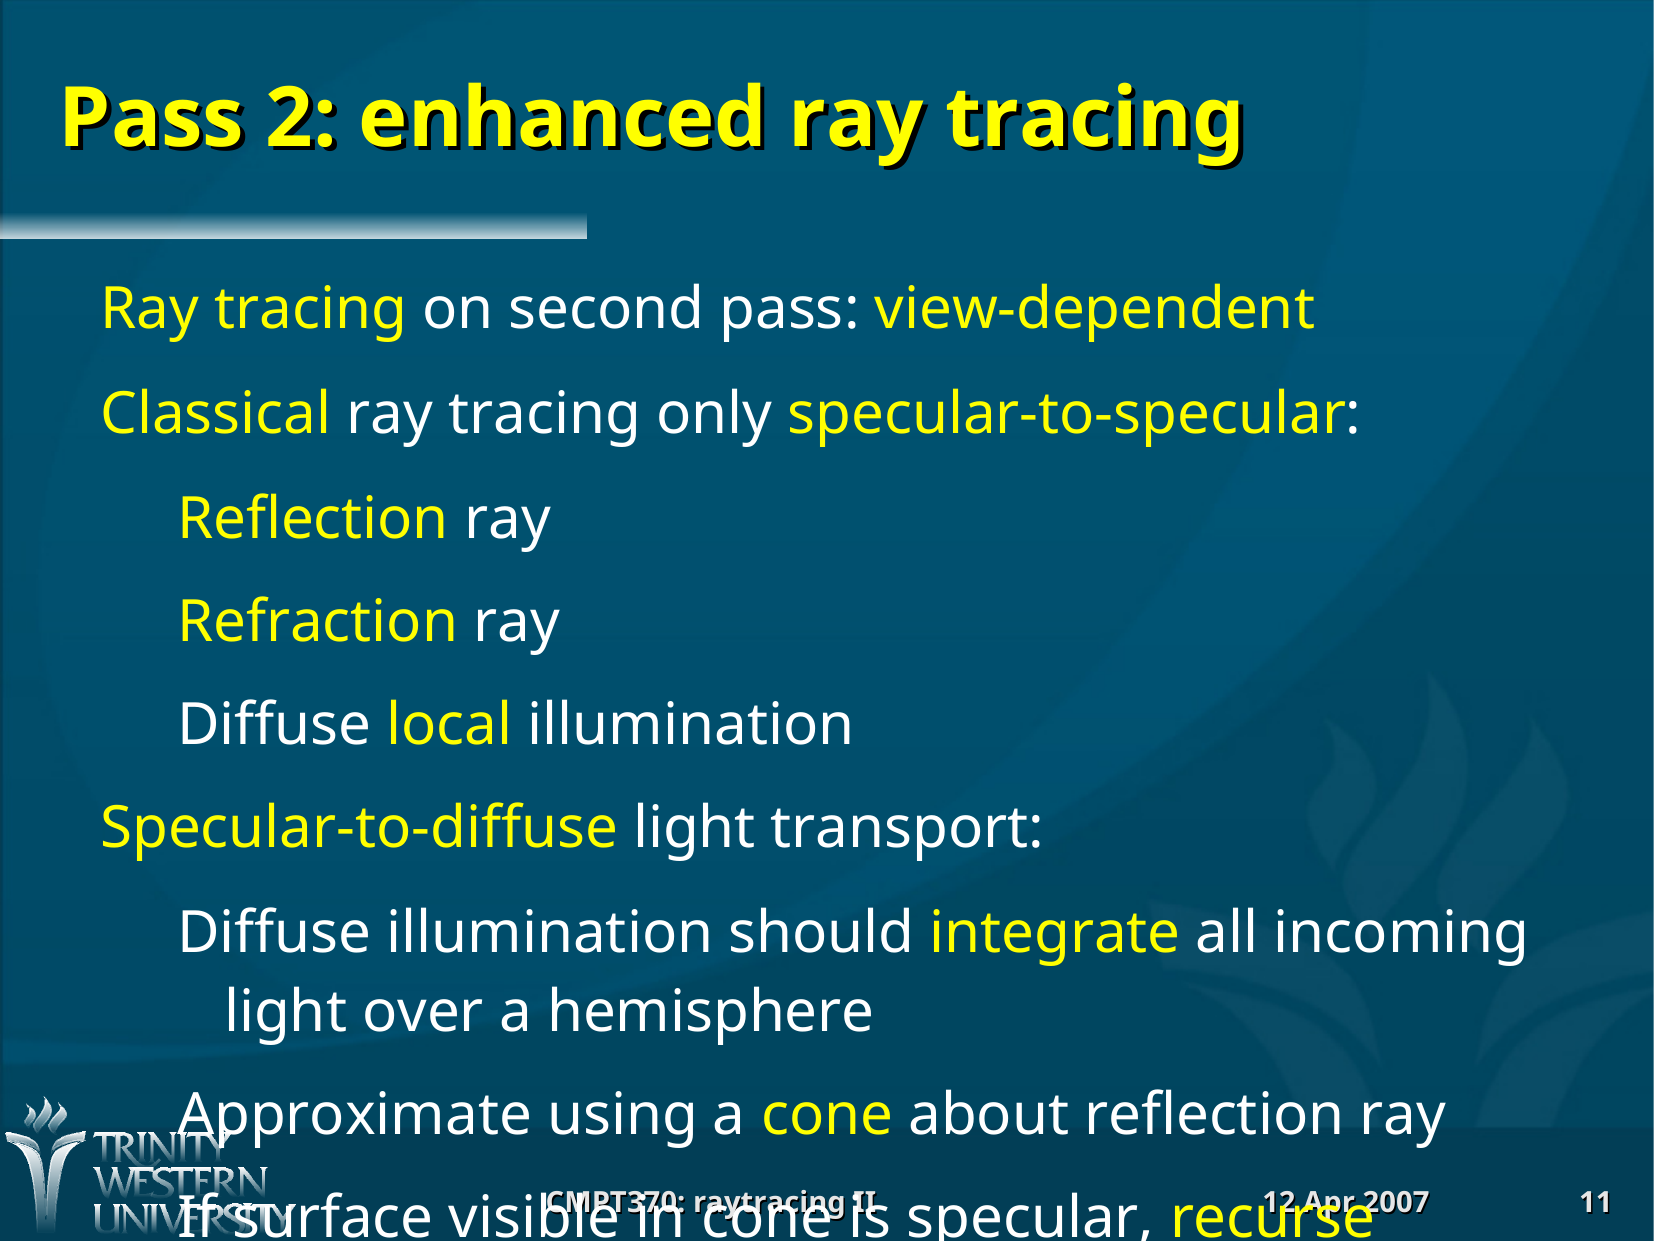

# Pass 2: enhanced ray tracing
Ray tracing on second pass: view-dependent
Classical ray tracing only specular-to-specular:
Reflection ray
Refraction ray
Diffuse local illumination
Specular-to-diffuse light transport:
Diffuse illumination should integrate all incoming light over a hemisphere
Approximate using a cone about reflection ray
If surface visible in cone is specular, recurse
CMPT370: raytracing II
12 Apr 2007
11